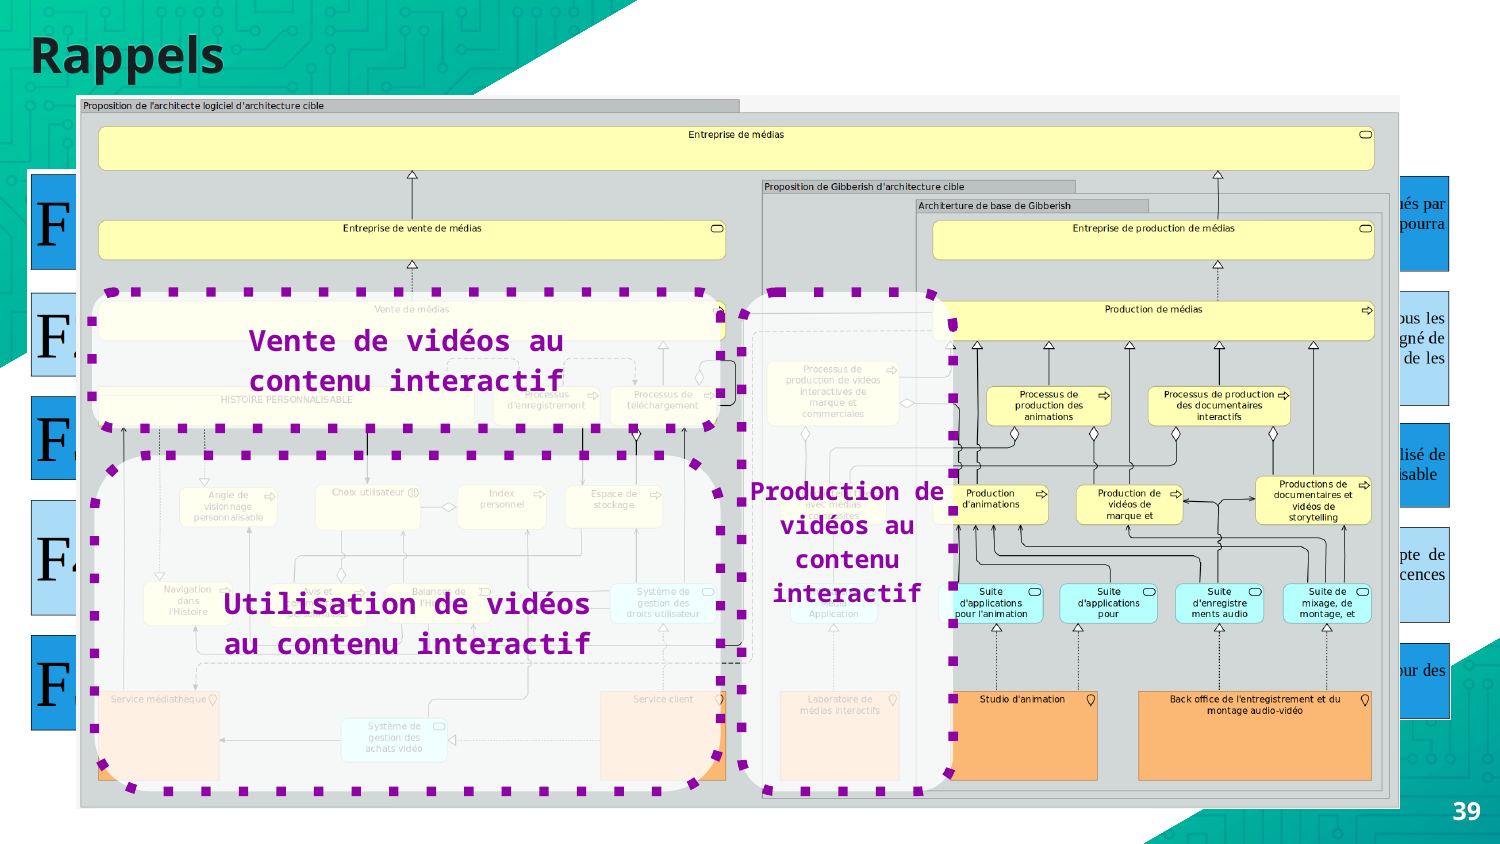

# Rappels
Vente de vidéos au
contenu interactif
Production de
vidéos au
contenu
interactif
Utilisation de vidéos
au contenu interactif